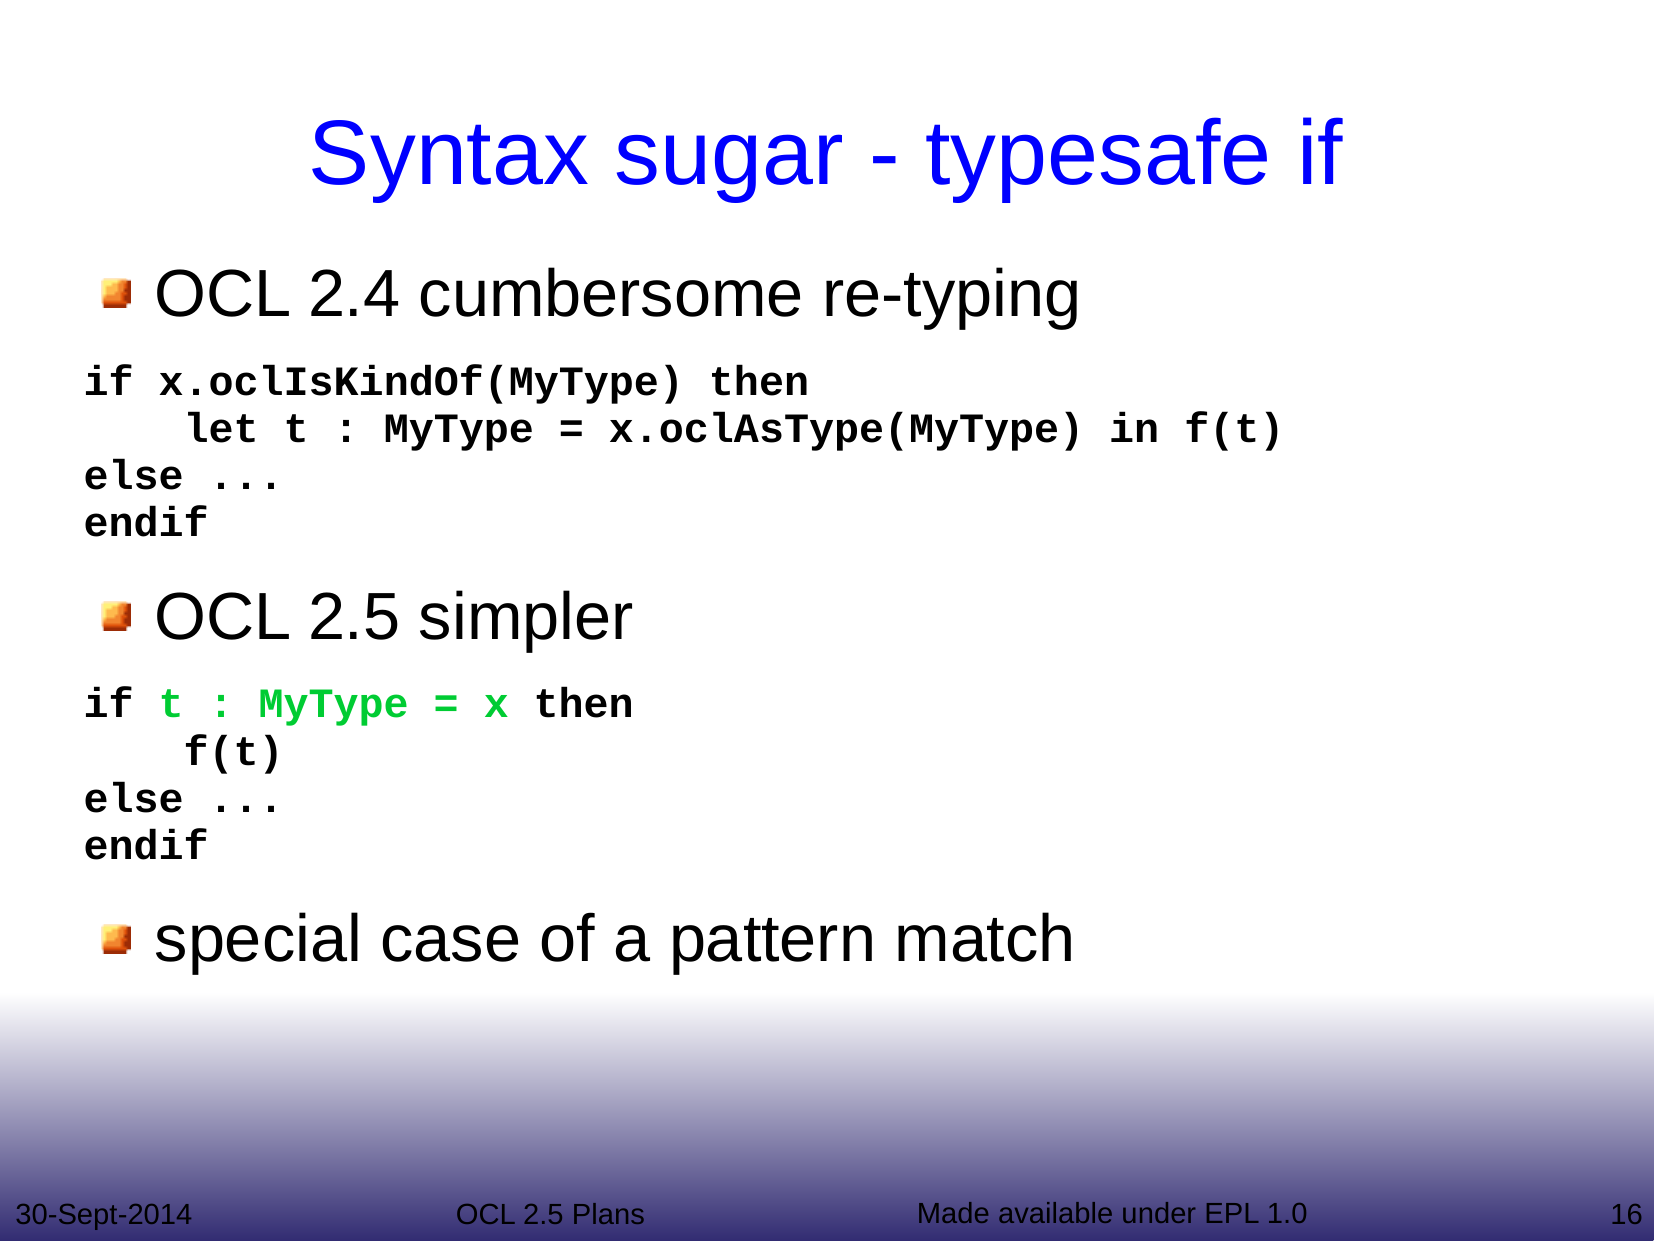

# Syntax sugar - typesafe if
OCL 2.4 cumbersome re-typing
if x.oclIsKindOf(MyType) then
 let t : MyType = x.oclAsType(MyType) in f(t)
else ...
endif
OCL 2.5 simpler
if t : MyType = x then
 f(t)
else ...
endif
special case of a pattern match
30-Sept-2014
OCL 2.5 Plans
16